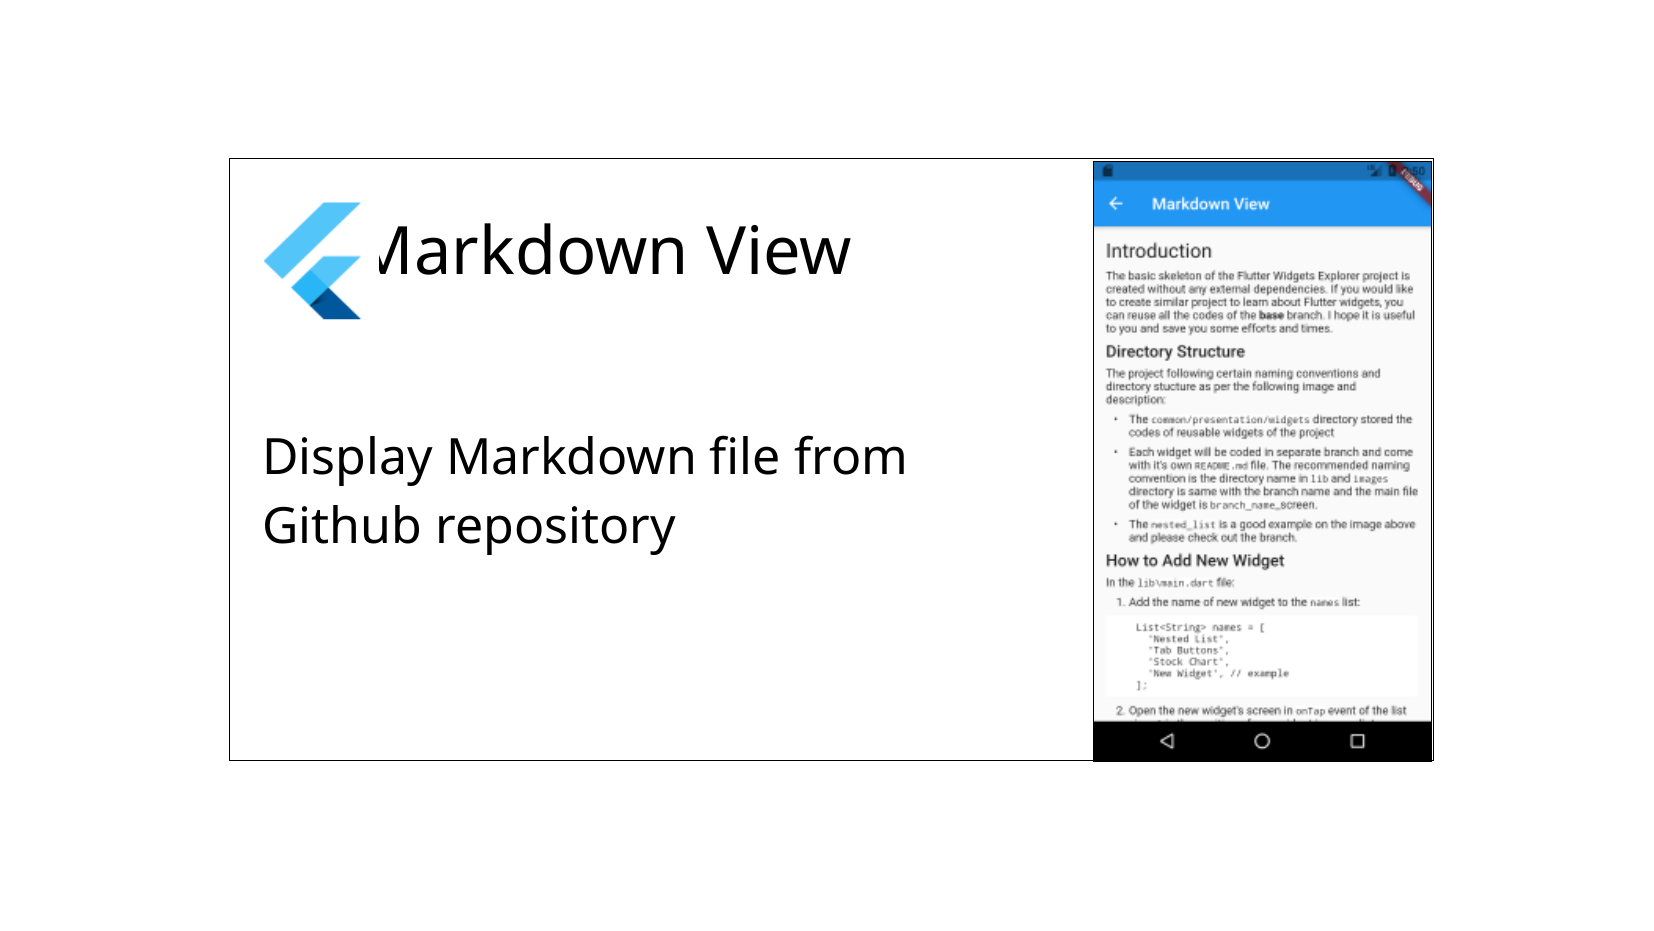

# Markdown View
Display Markdown file from Github repository